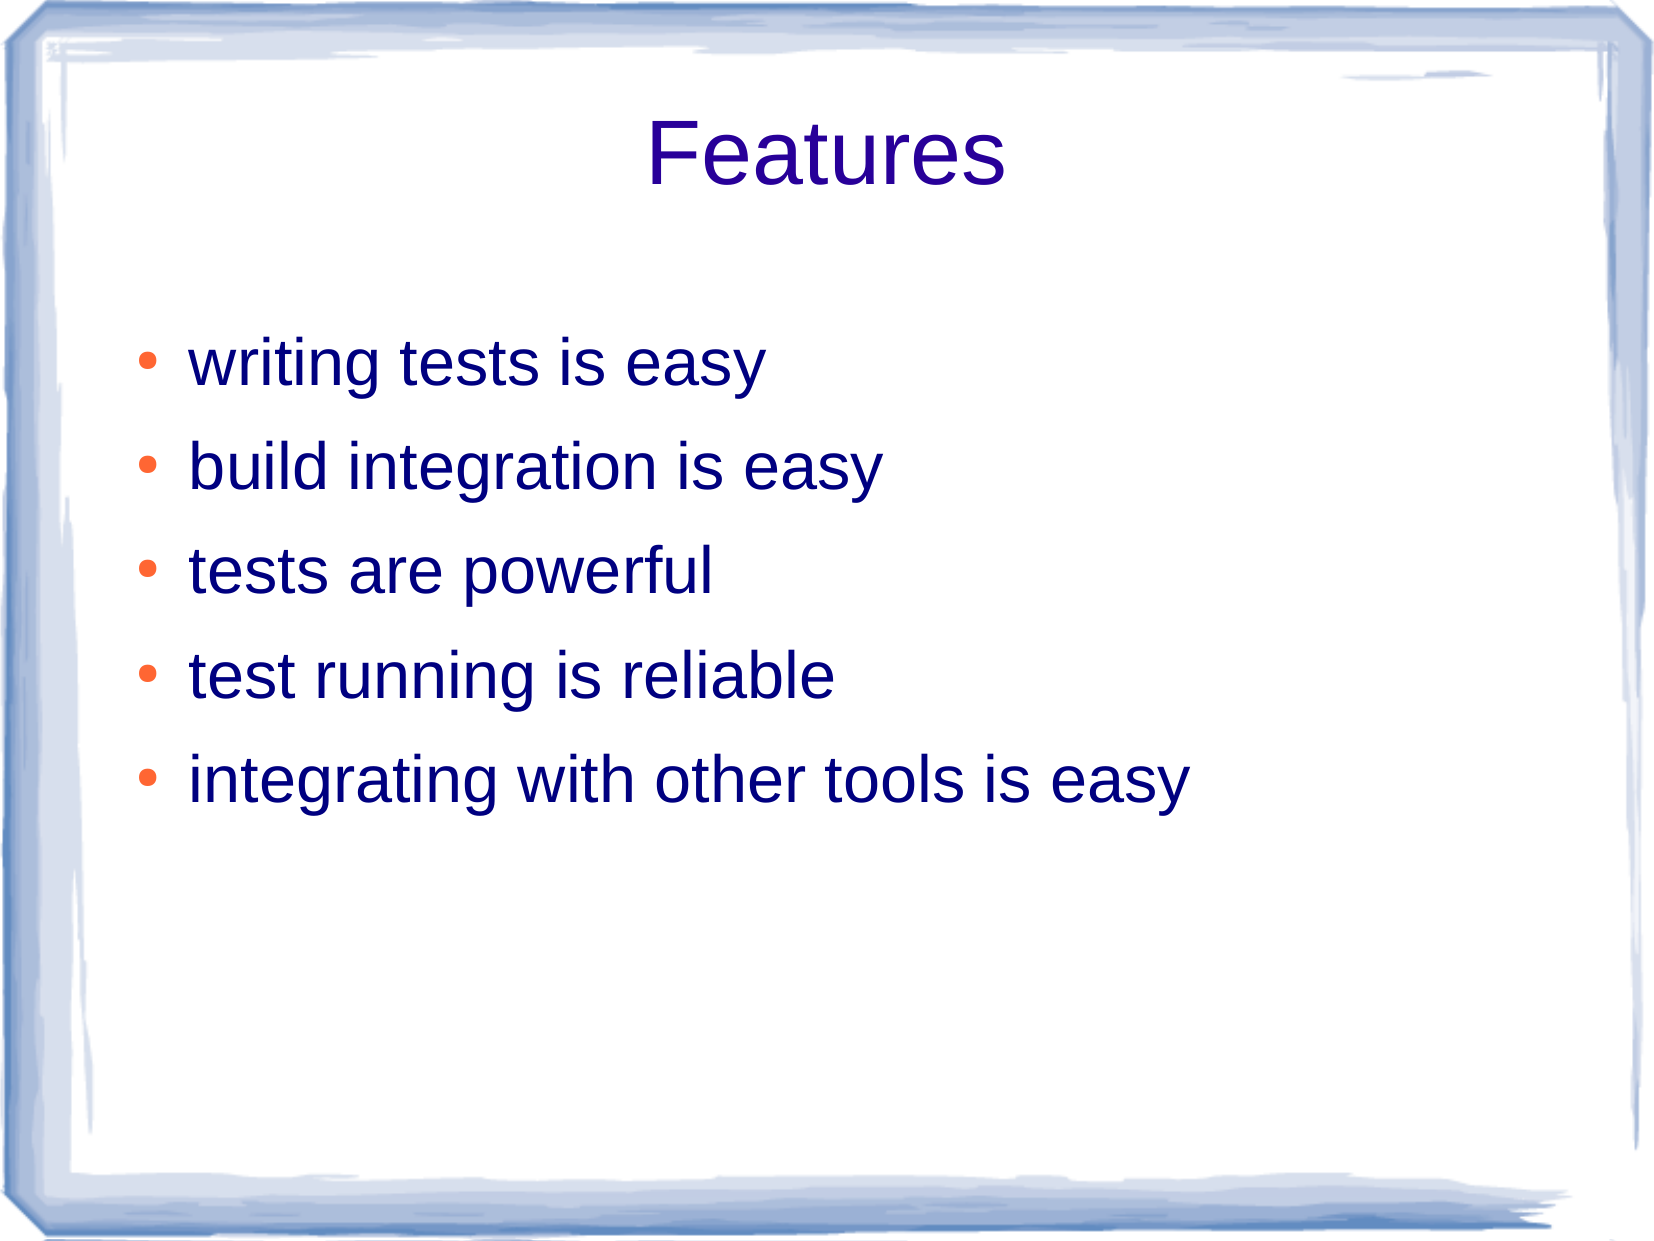

# Features
writing tests is easy
build integration is easy
tests are powerful
test running is reliable
integrating with other tools is easy